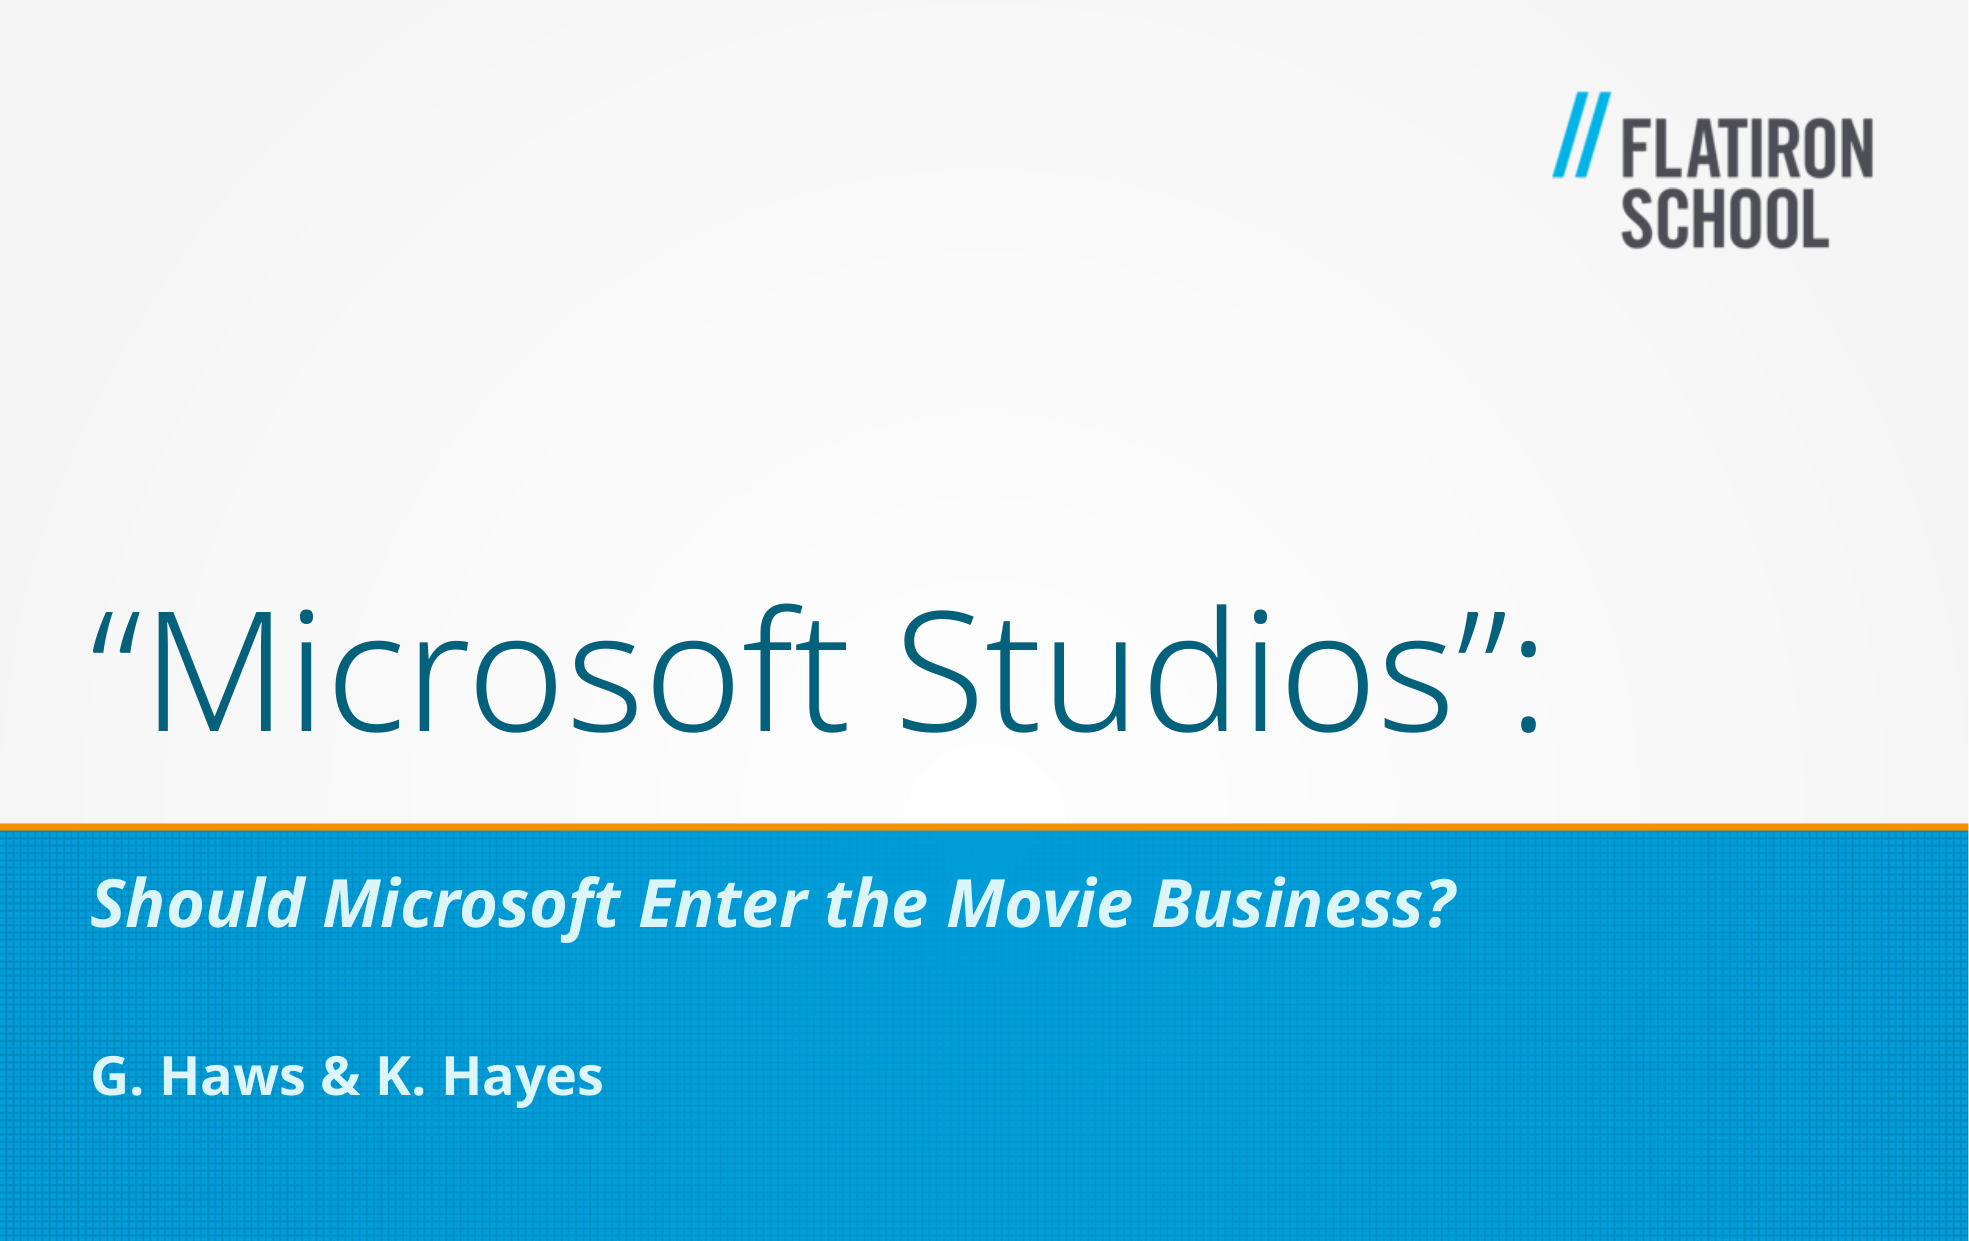

# “Microsoft Studios”:
Should Microsoft Enter the Movie Business?
G. Haws & K. Hayes